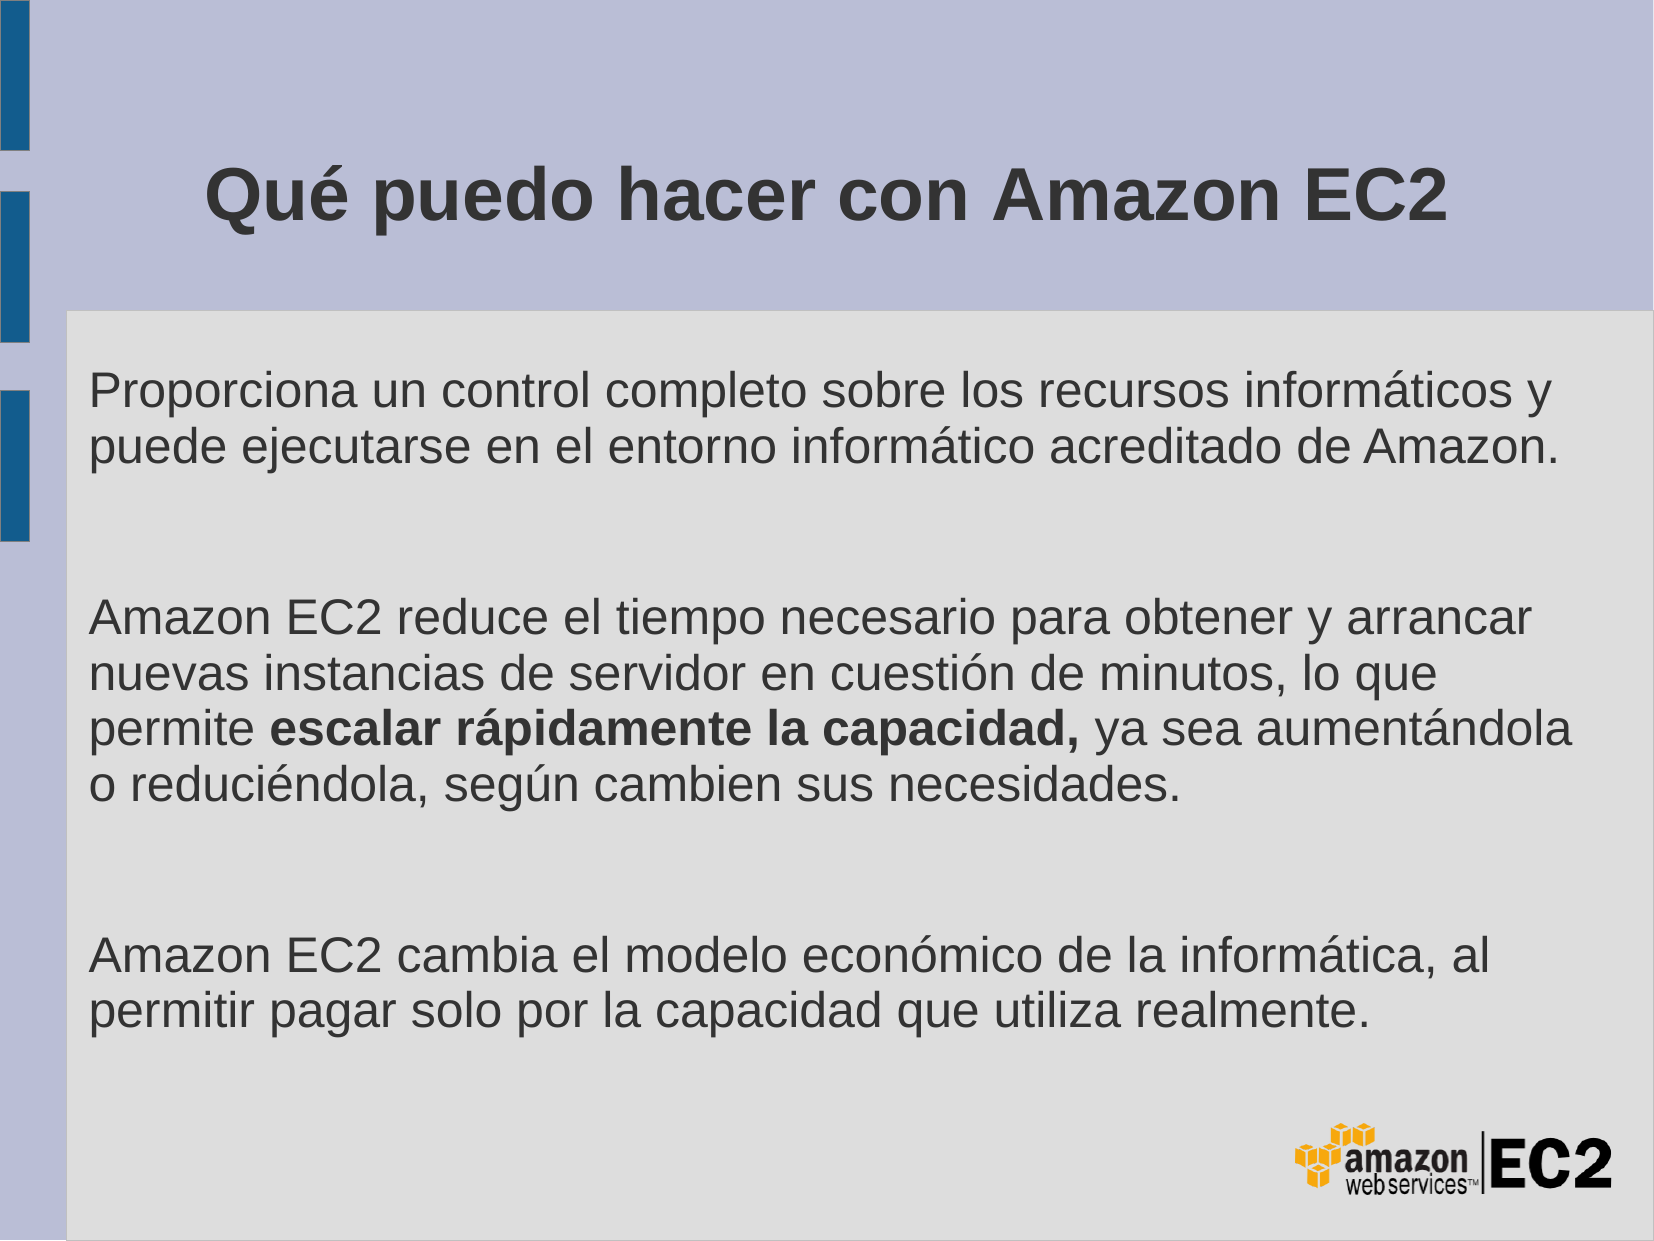

# Qué puedo hacer con Amazon EC2
Proporciona un control completo sobre los recursos informáticos y puede ejecutarse en el entorno informático acreditado de Amazon.
Amazon EC2 reduce el tiempo necesario para obtener y arrancar nuevas instancias de servidor en cuestión de minutos, lo que permite escalar rápidamente la capacidad, ya sea aumentándola o reduciéndola, según cambien sus necesidades.
Amazon EC2 cambia el modelo económico de la informática, al permitir pagar solo por la capacidad que utiliza realmente.